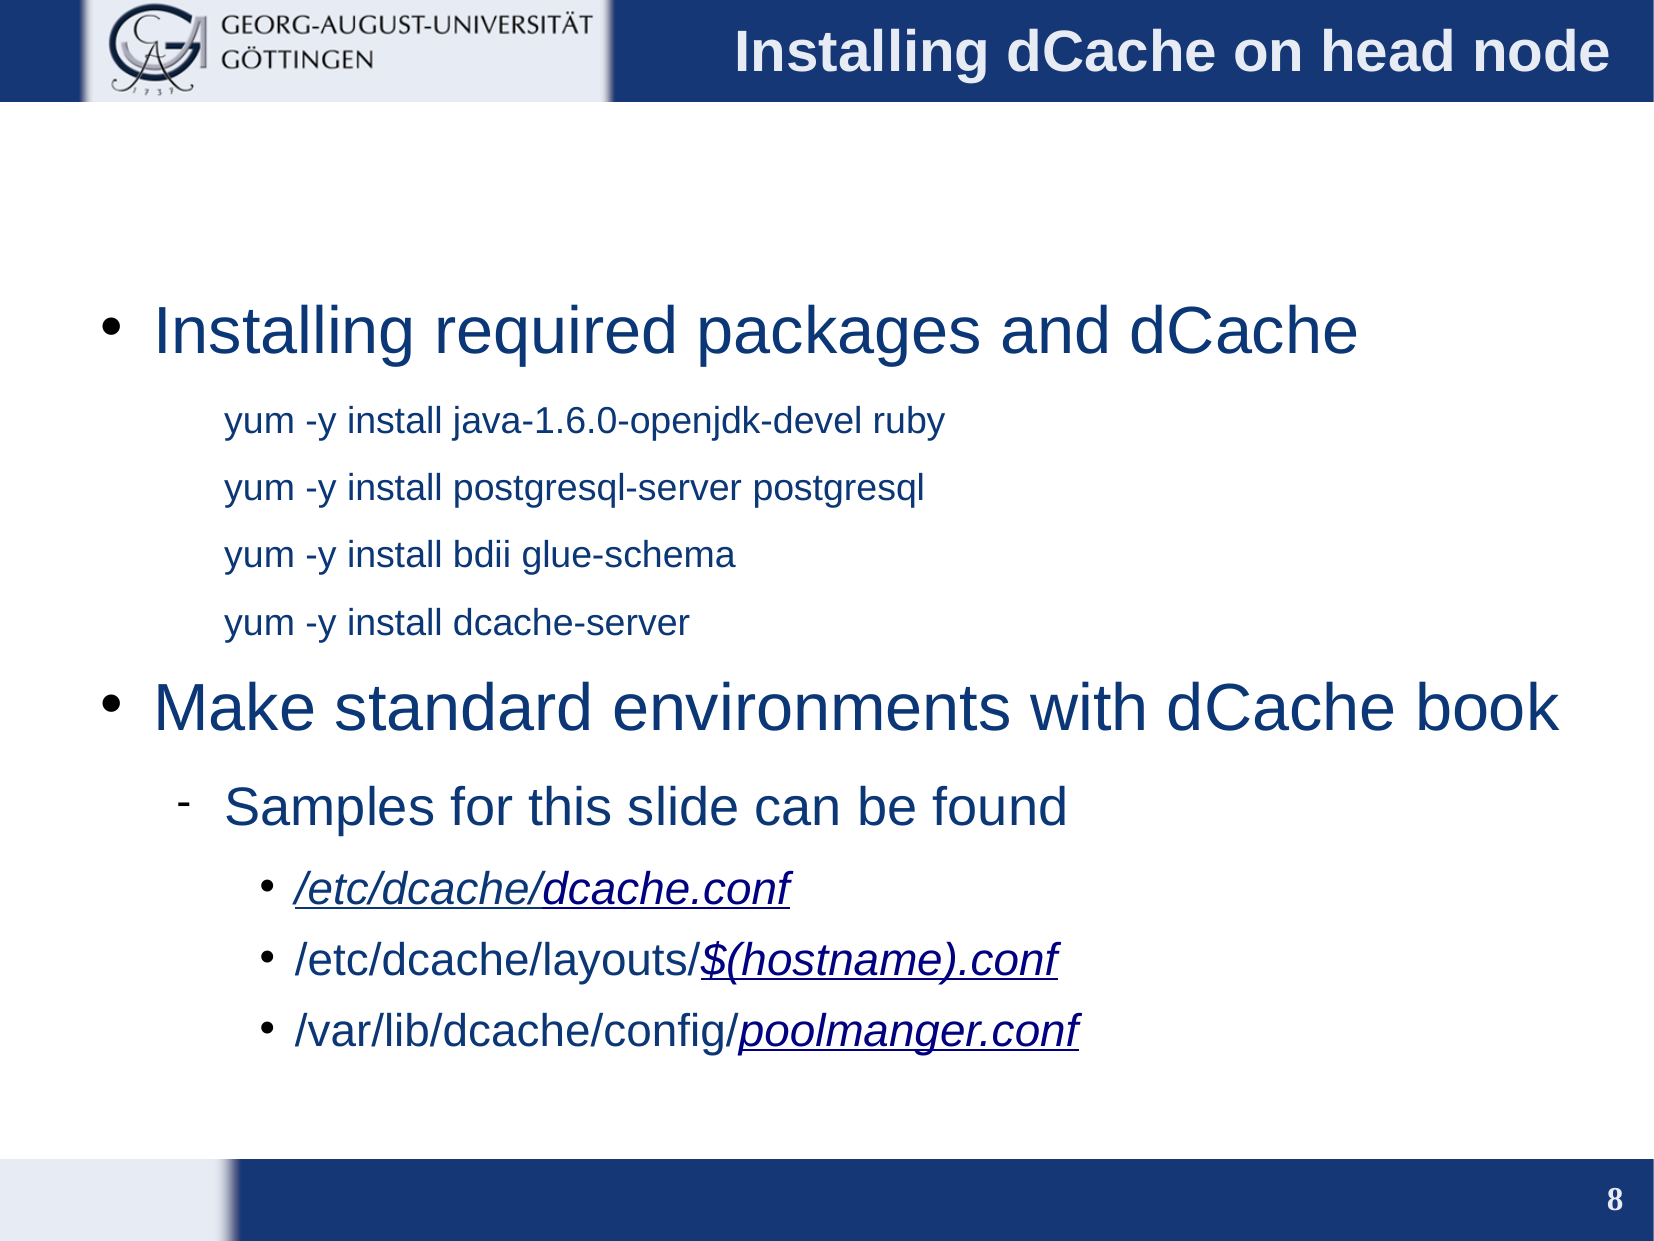

# Installing dCache on head node
Installing required packages and dCache
yum -y install java-1.6.0-openjdk-devel ruby
yum -y install postgresql-server postgresql
yum -y install bdii glue-schema
yum -y install dcache-server
Make standard environments with dCache book
Samples for this slide can be found
/etc/dcache/dcache.conf
/etc/dcache/layouts/$(hostname).conf
/var/lib/dcache/config/poolmanger.conf
dCache configuration in the WLCG T2
8